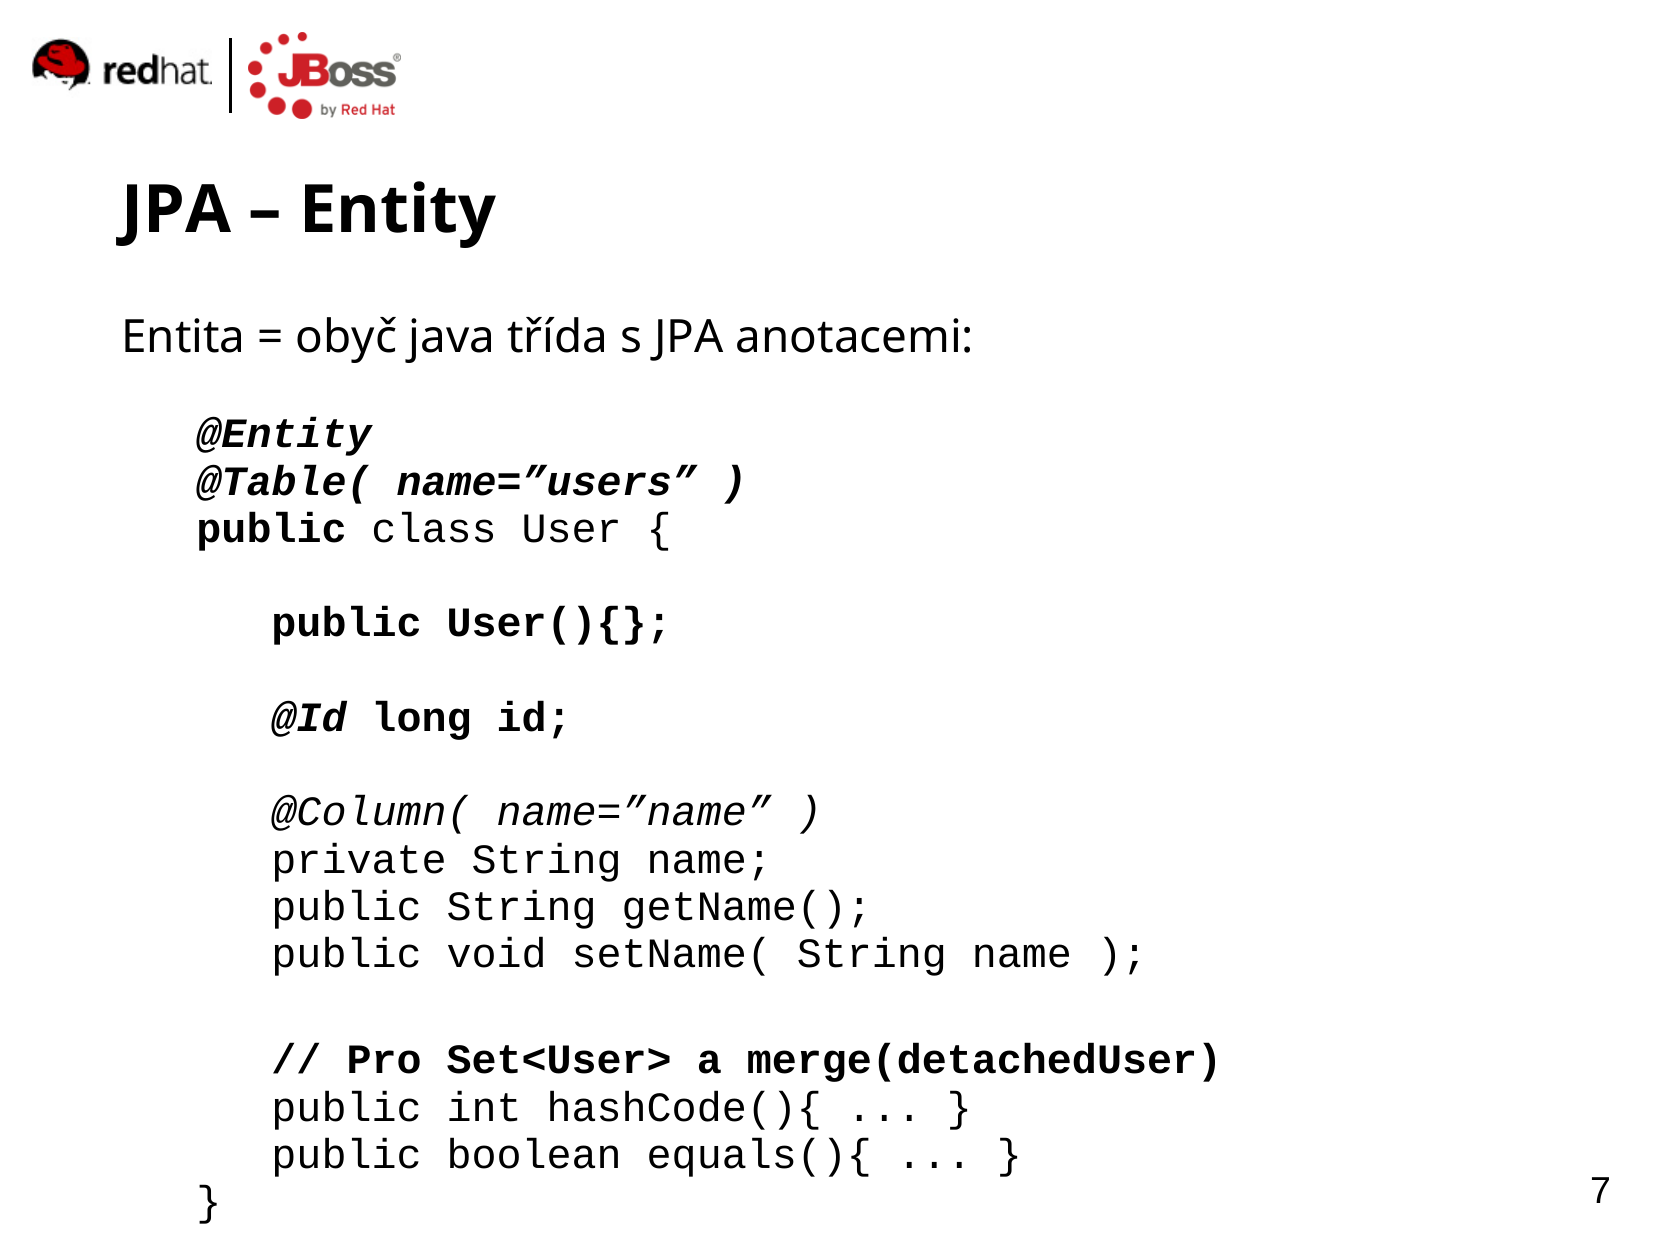

# JPA – Entity
Entita = obyč java třída s JPA anotacemi:
@Entity
@Table( name=”users” )
public class User {
 public User(){};
 @Id long id;
 @Column( name=”name” )
 private String name;
 public String getName();
 public void setName( String name );
// Pro Set<User> a merge(detachedUser)
 public int hashCode(){ ... }
 public boolean equals(){ ... }
}